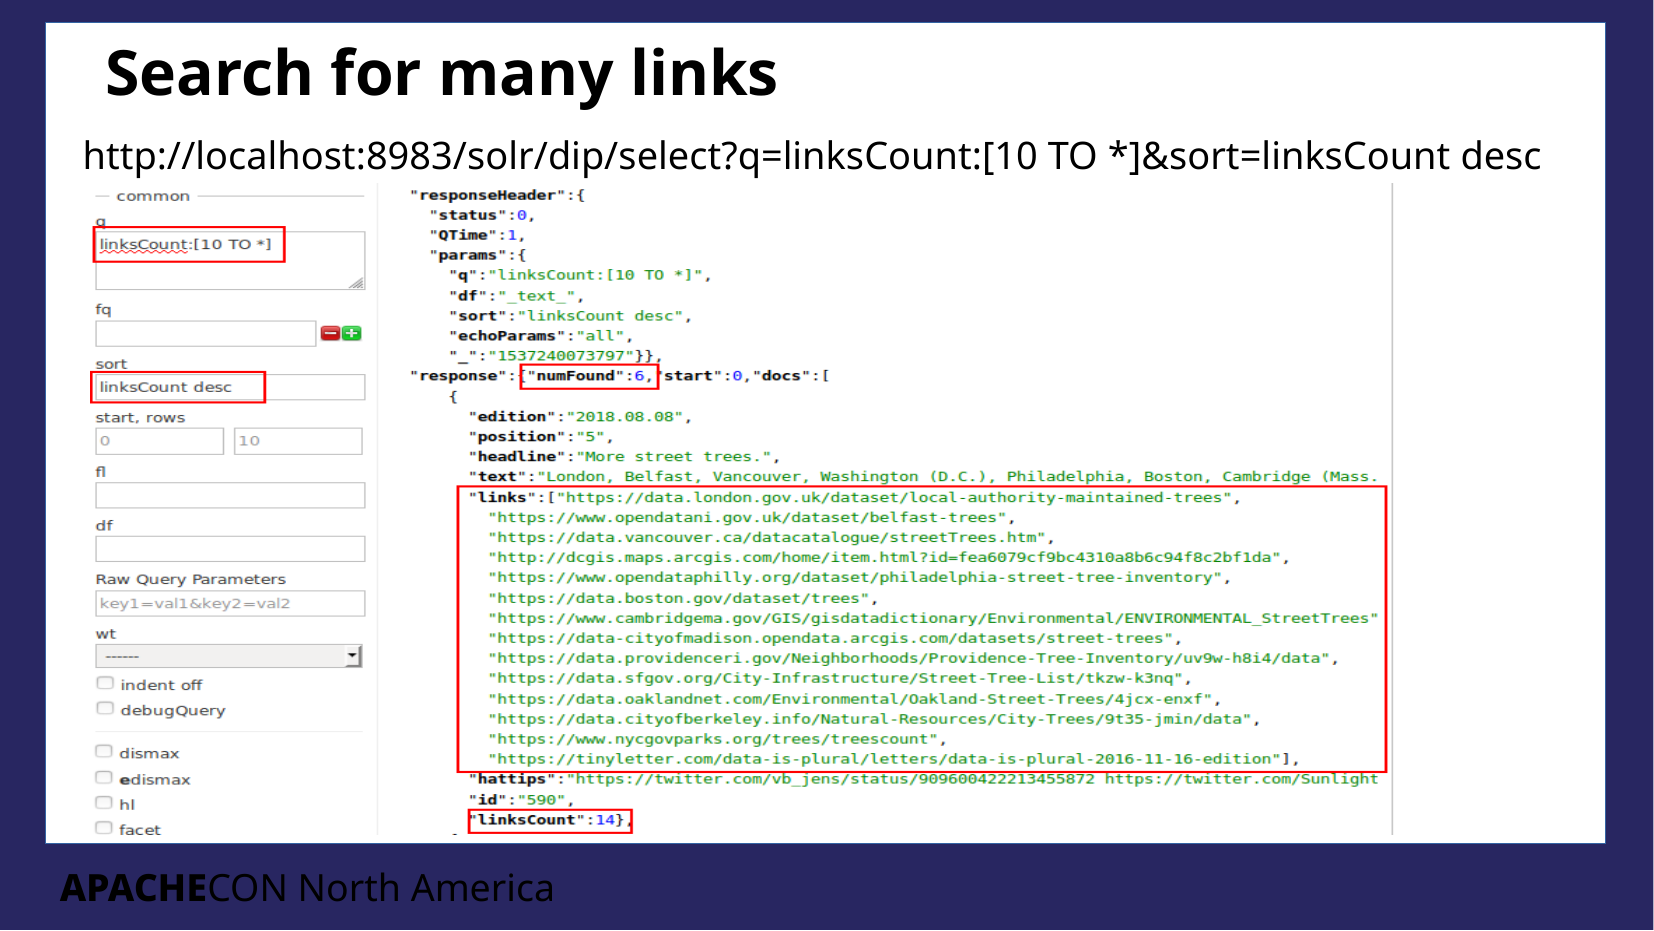

# Search for many links
http://localhost:8983/solr/dip/select?q=linksCount:[10 TO *]&sort=linksCount desc